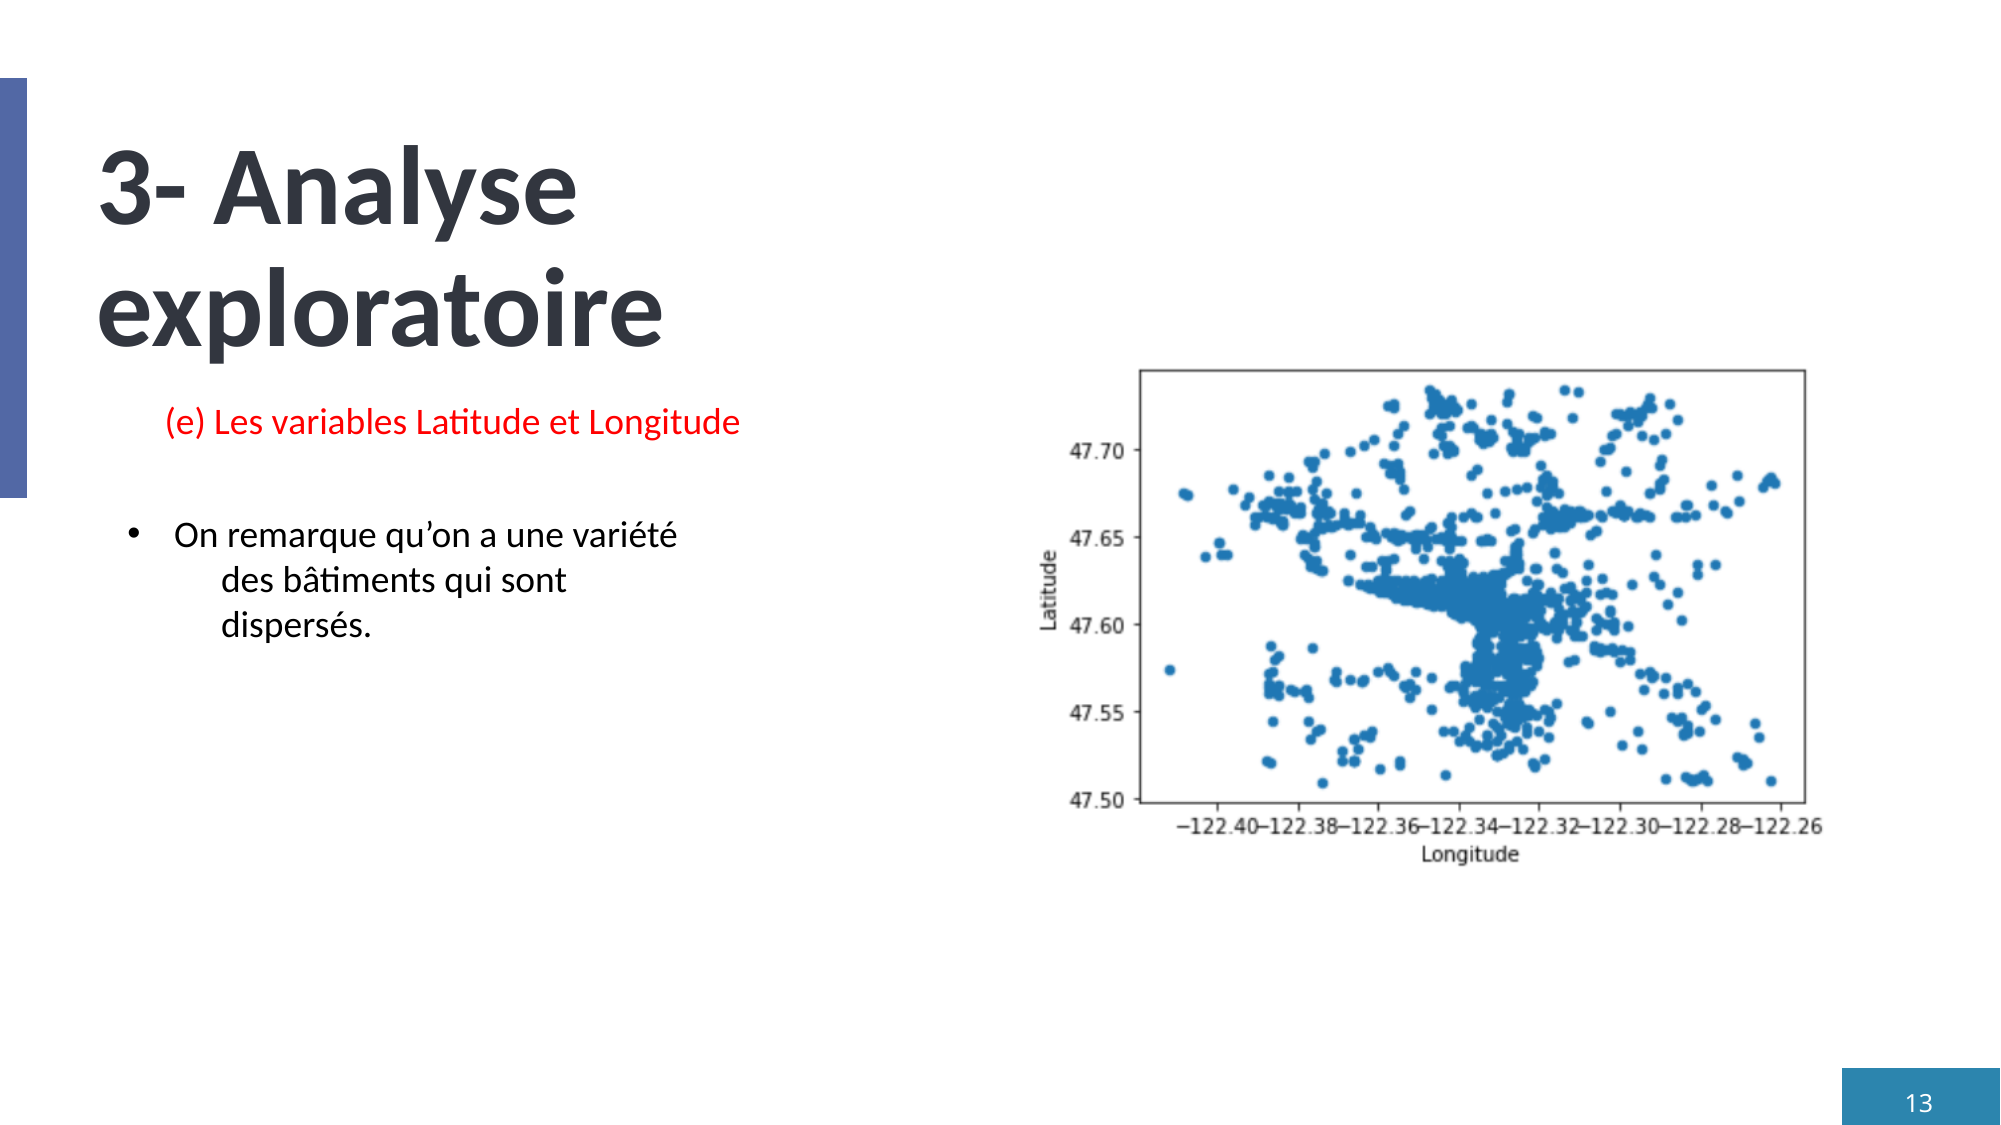

# 3- Analyse exploratoire
(e) Les variables Latitude et Longitude
On remarque qu’on a une variété des bâtiments qui sont dispersés.